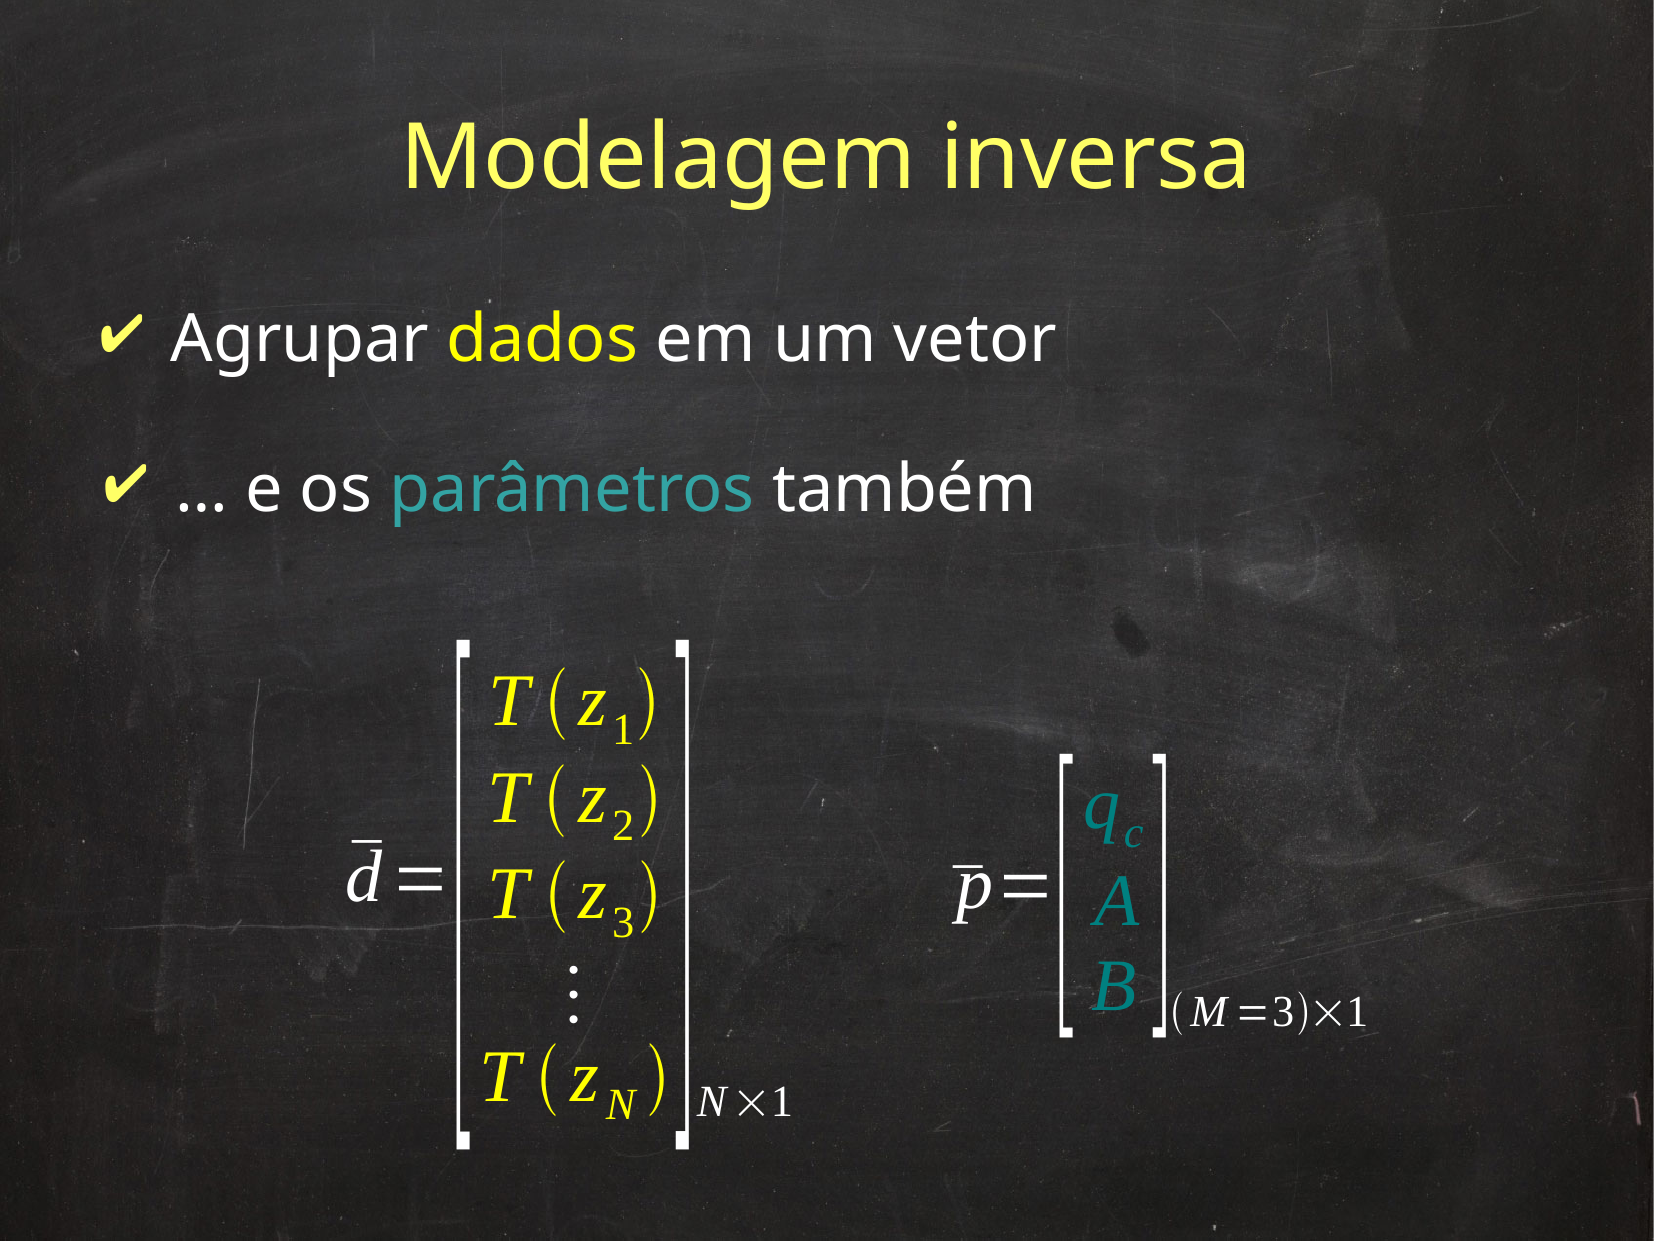

# Modelagem inversa
 Agrupar dados em um vetor
 … e os parâmetros também